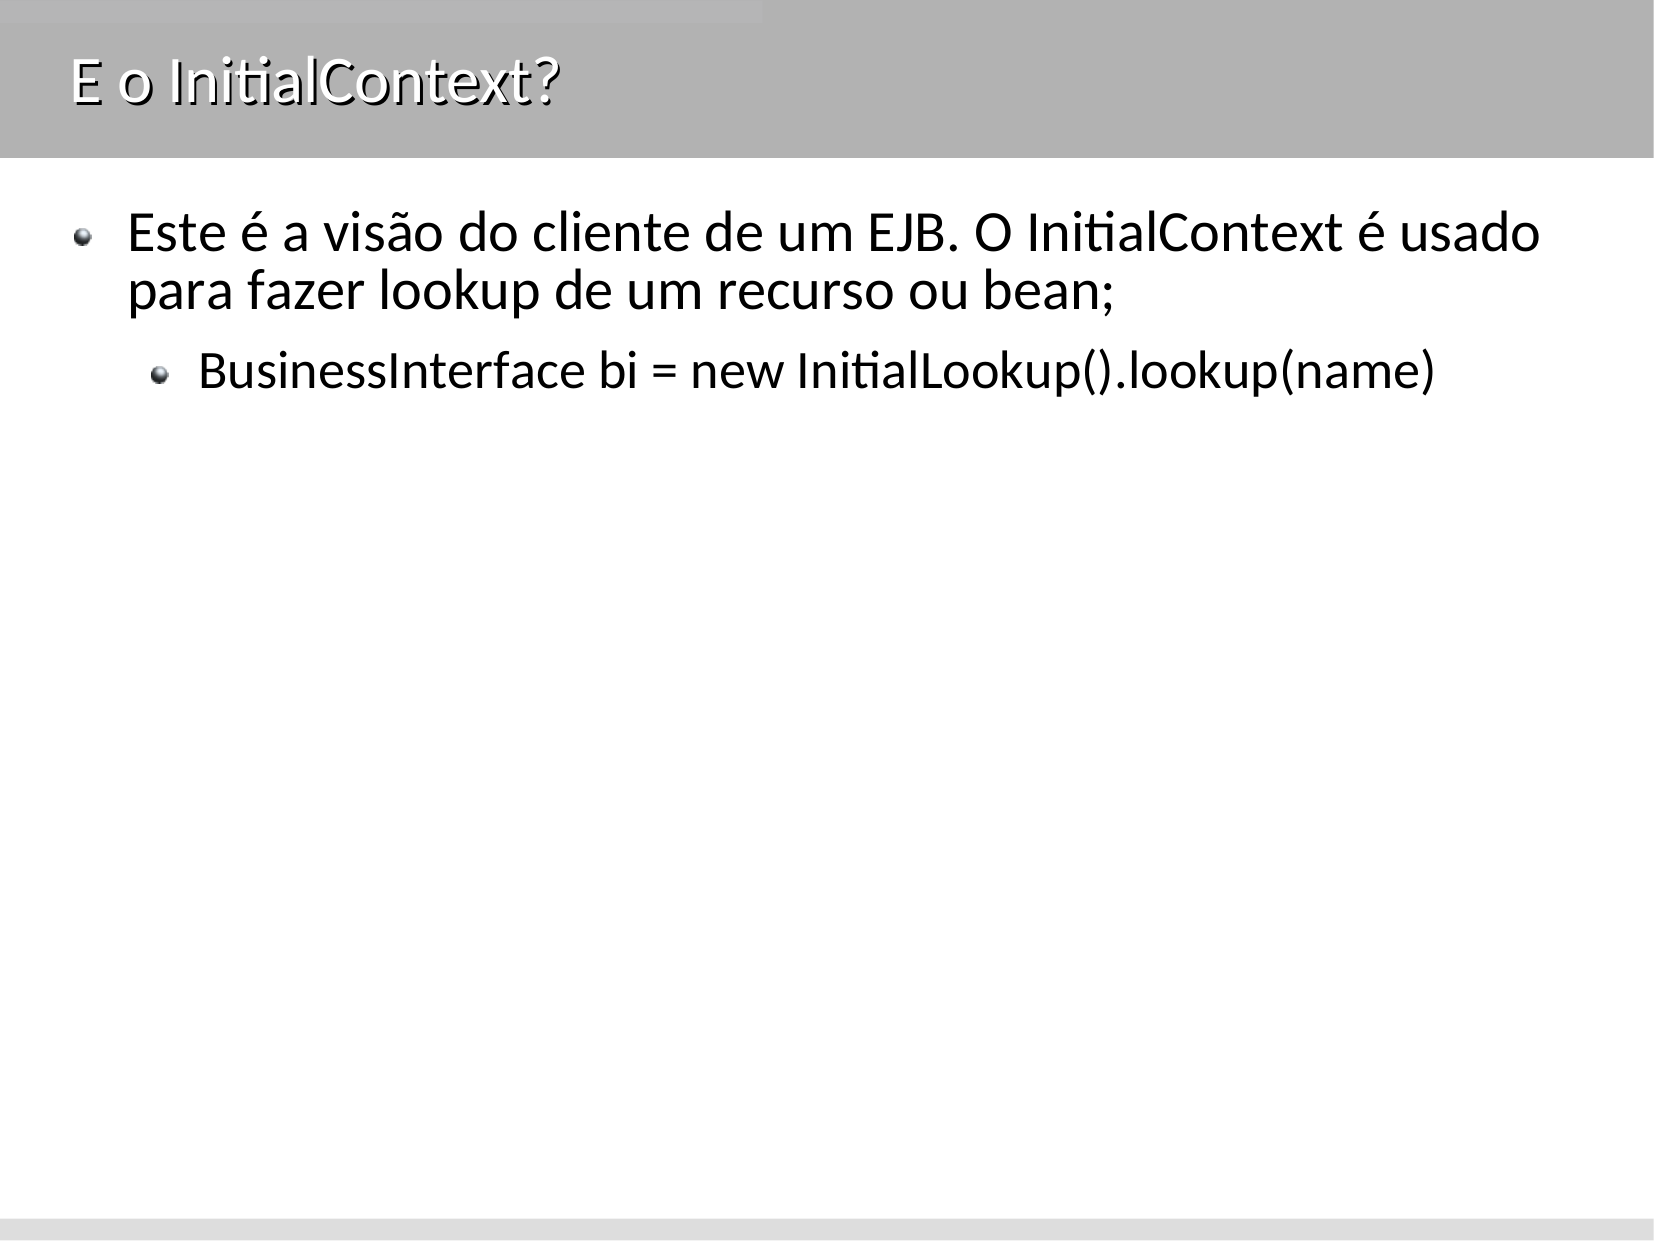

# E o InitialContext?
Este é a visão do cliente de um EJB. O InitialContext é usado para fazer lookup de um recurso ou bean;
BusinessInterface bi = new InitialLookup().lookup(name)